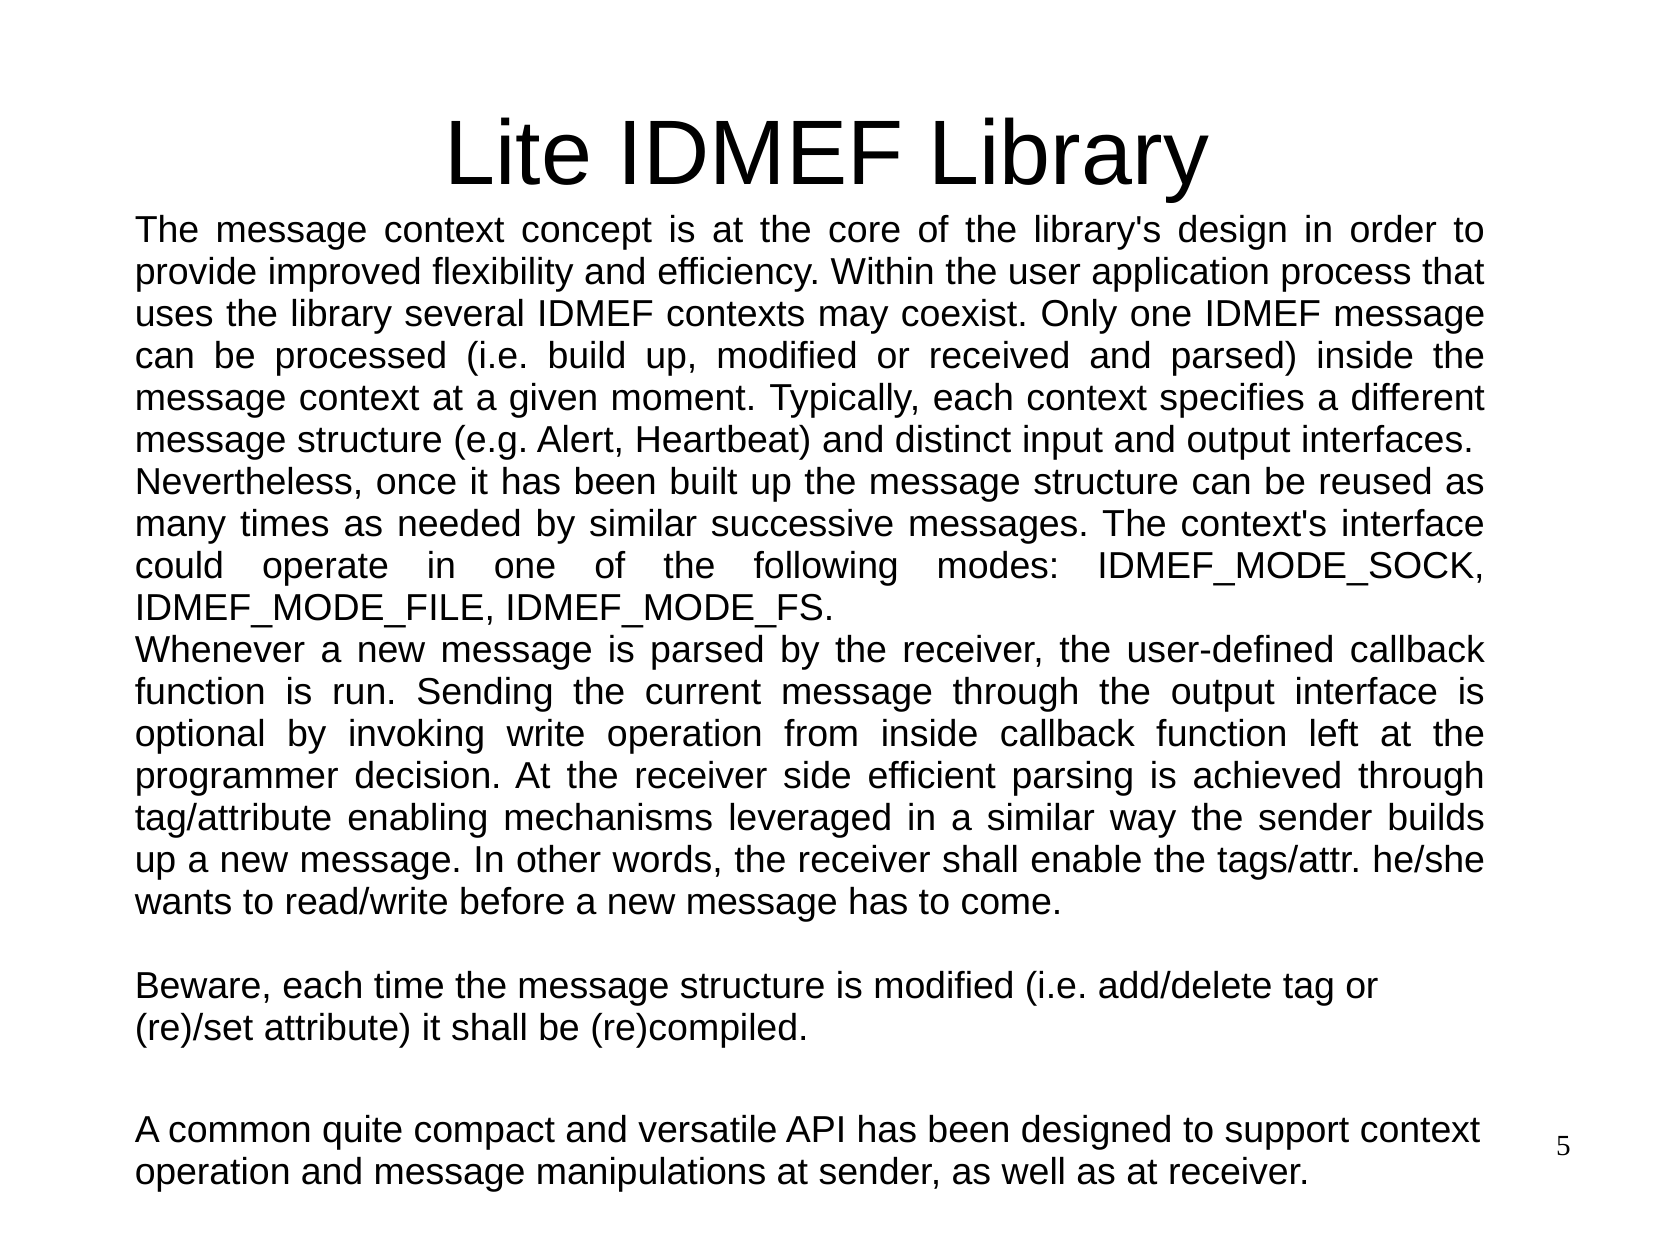

# Lite IDMEF Library
The message context concept is at the core of the library's design in order to provide improved flexibility and efficiency. Within the user application process that uses the library several IDMEF contexts may coexist. Only one IDMEF message can be processed (i.e. build up, modified or received and parsed) inside the message context at a given moment. Typically, each context specifies a different message structure (e.g. Alert, Heartbeat) and distinct input and output interfaces. Nevertheless, once it has been built up the message structure can be reused as many times as needed by similar successive messages. The context's interface could operate in one of the following modes: IDMEF_MODE_SOCK, IDMEF_MODE_FILE, IDMEF_MODE_FS.
Whenever a new message is parsed by the receiver, the user-defined callback function is run. Sending the current message through the output interface is optional by invoking write operation from inside callback function left at the programmer decision. At the receiver side efficient parsing is achieved through tag/attribute enabling mechanisms leveraged in a similar way the sender builds up a new message. In other words, the receiver shall enable the tags/attr. he/she wants to read/write before a new message has to come.
Beware, each time the message structure is modified (i.e. add/delete tag or (re)/set attribute) it shall be (re)compiled.
A common quite compact and versatile API has been designed to support context operation and message manipulations at sender, as well as at receiver.
5